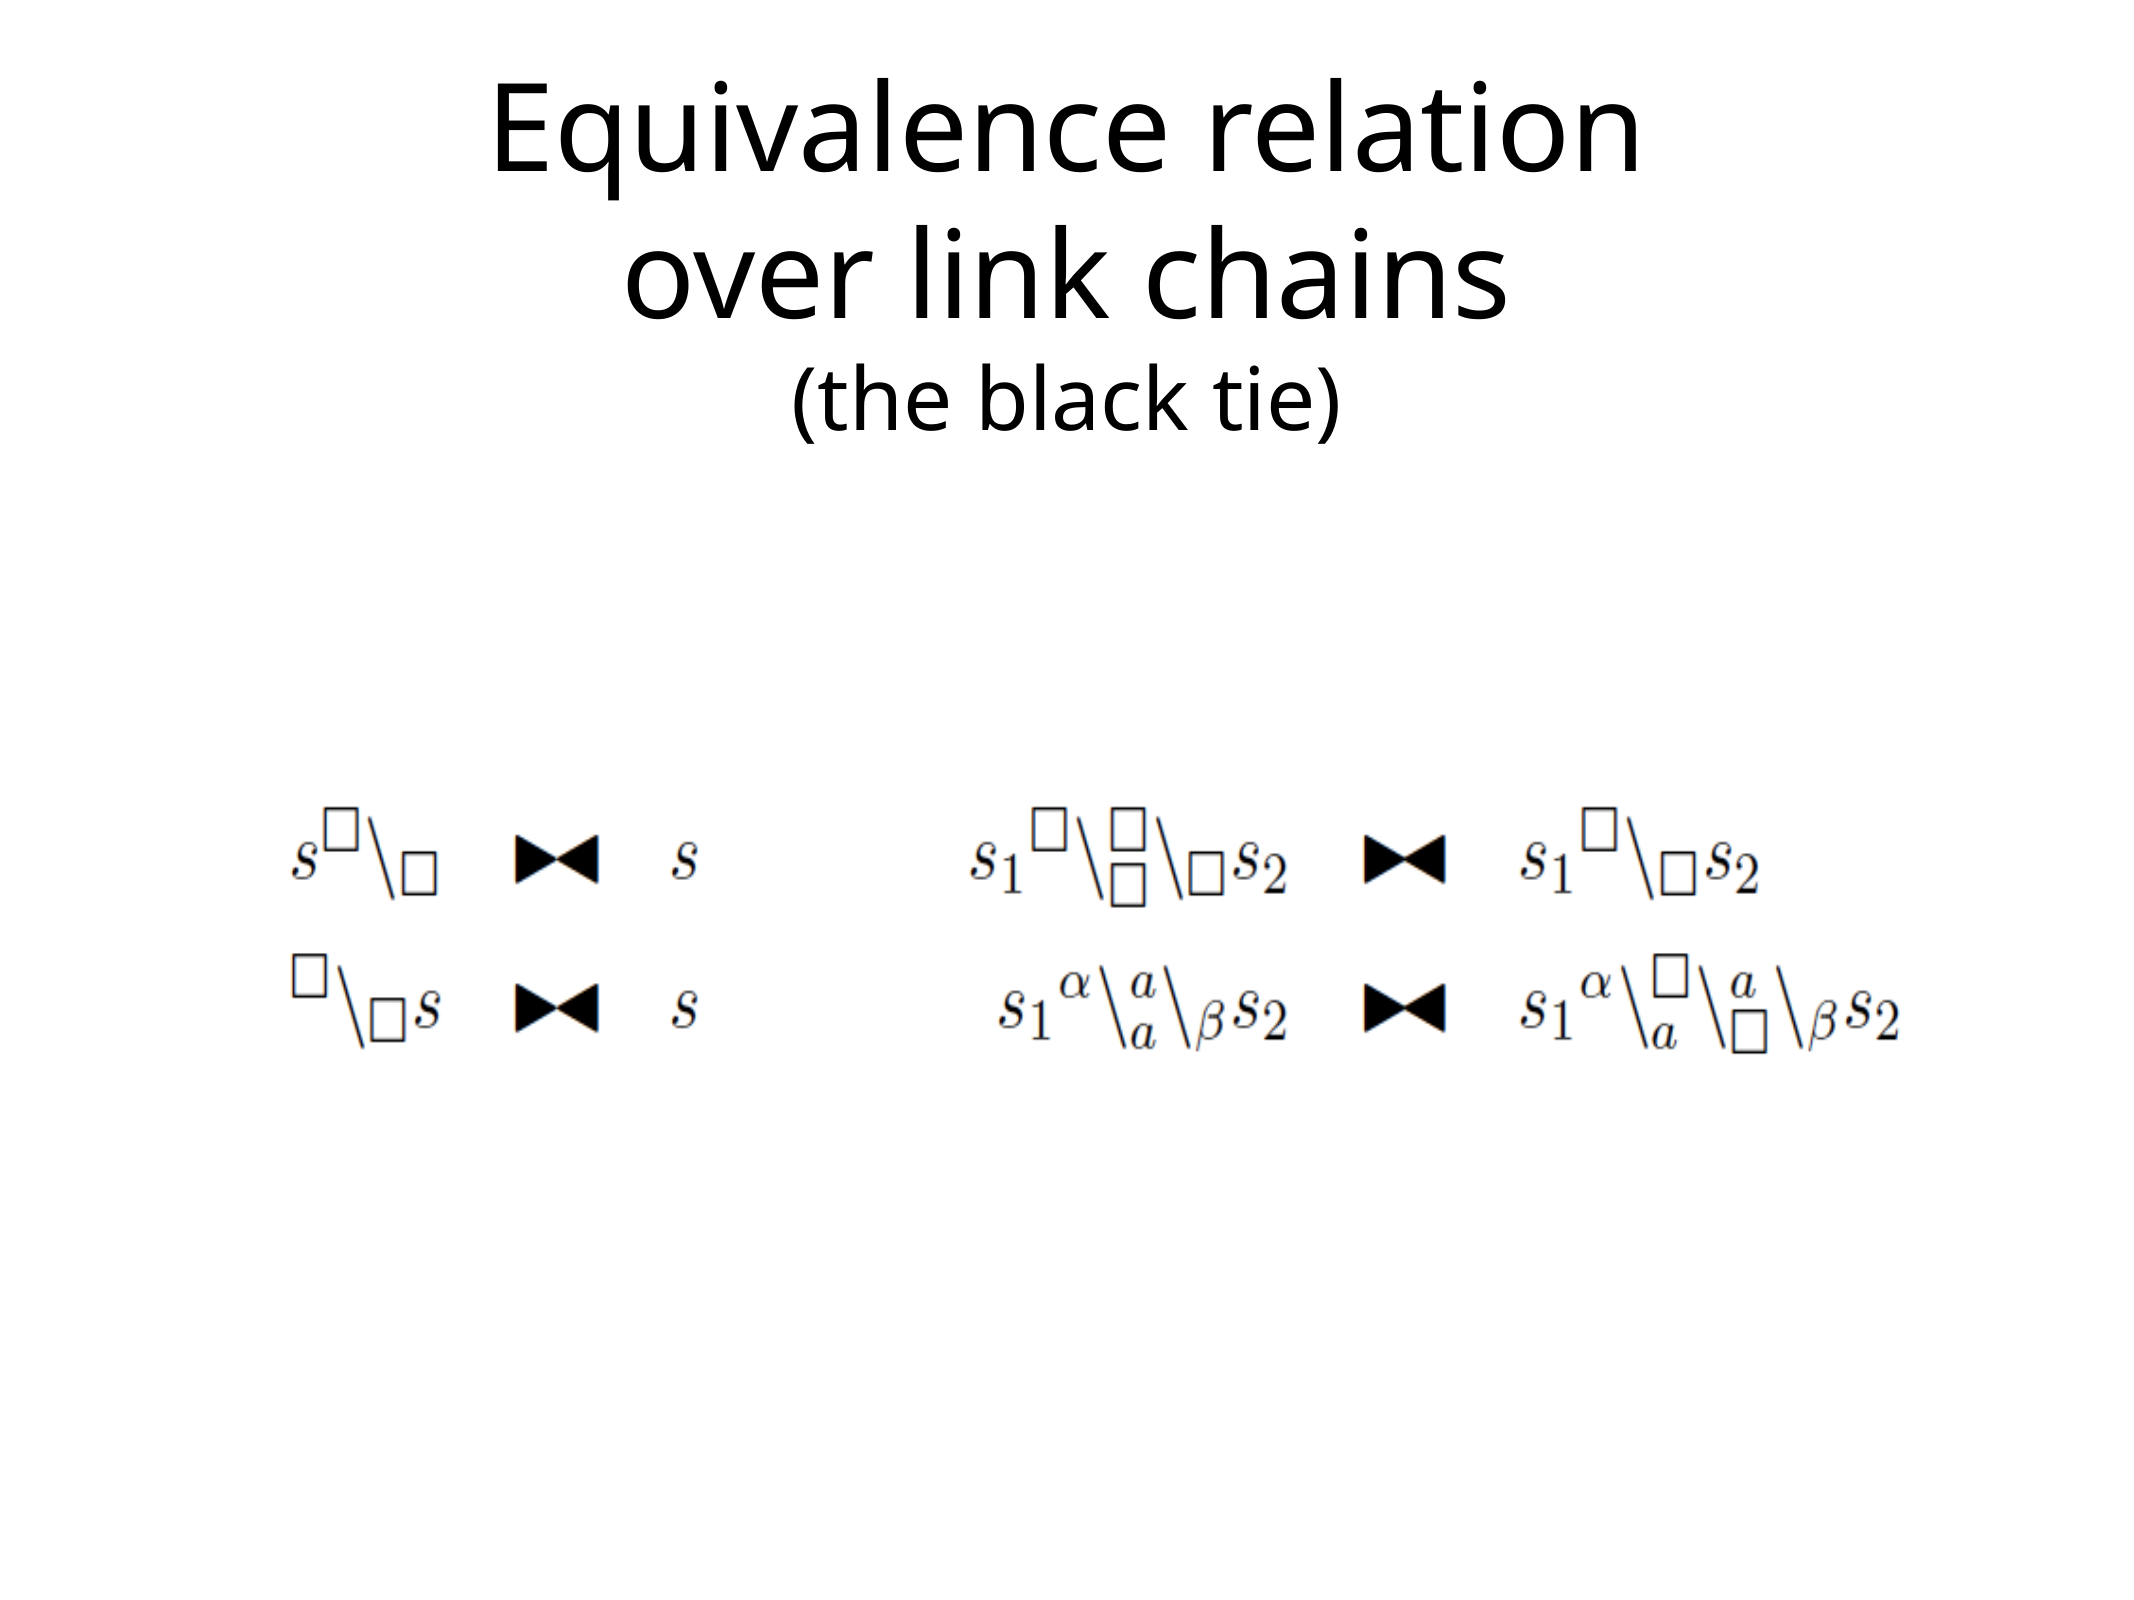

# Equivalence relation over link chains (the black tie)
17